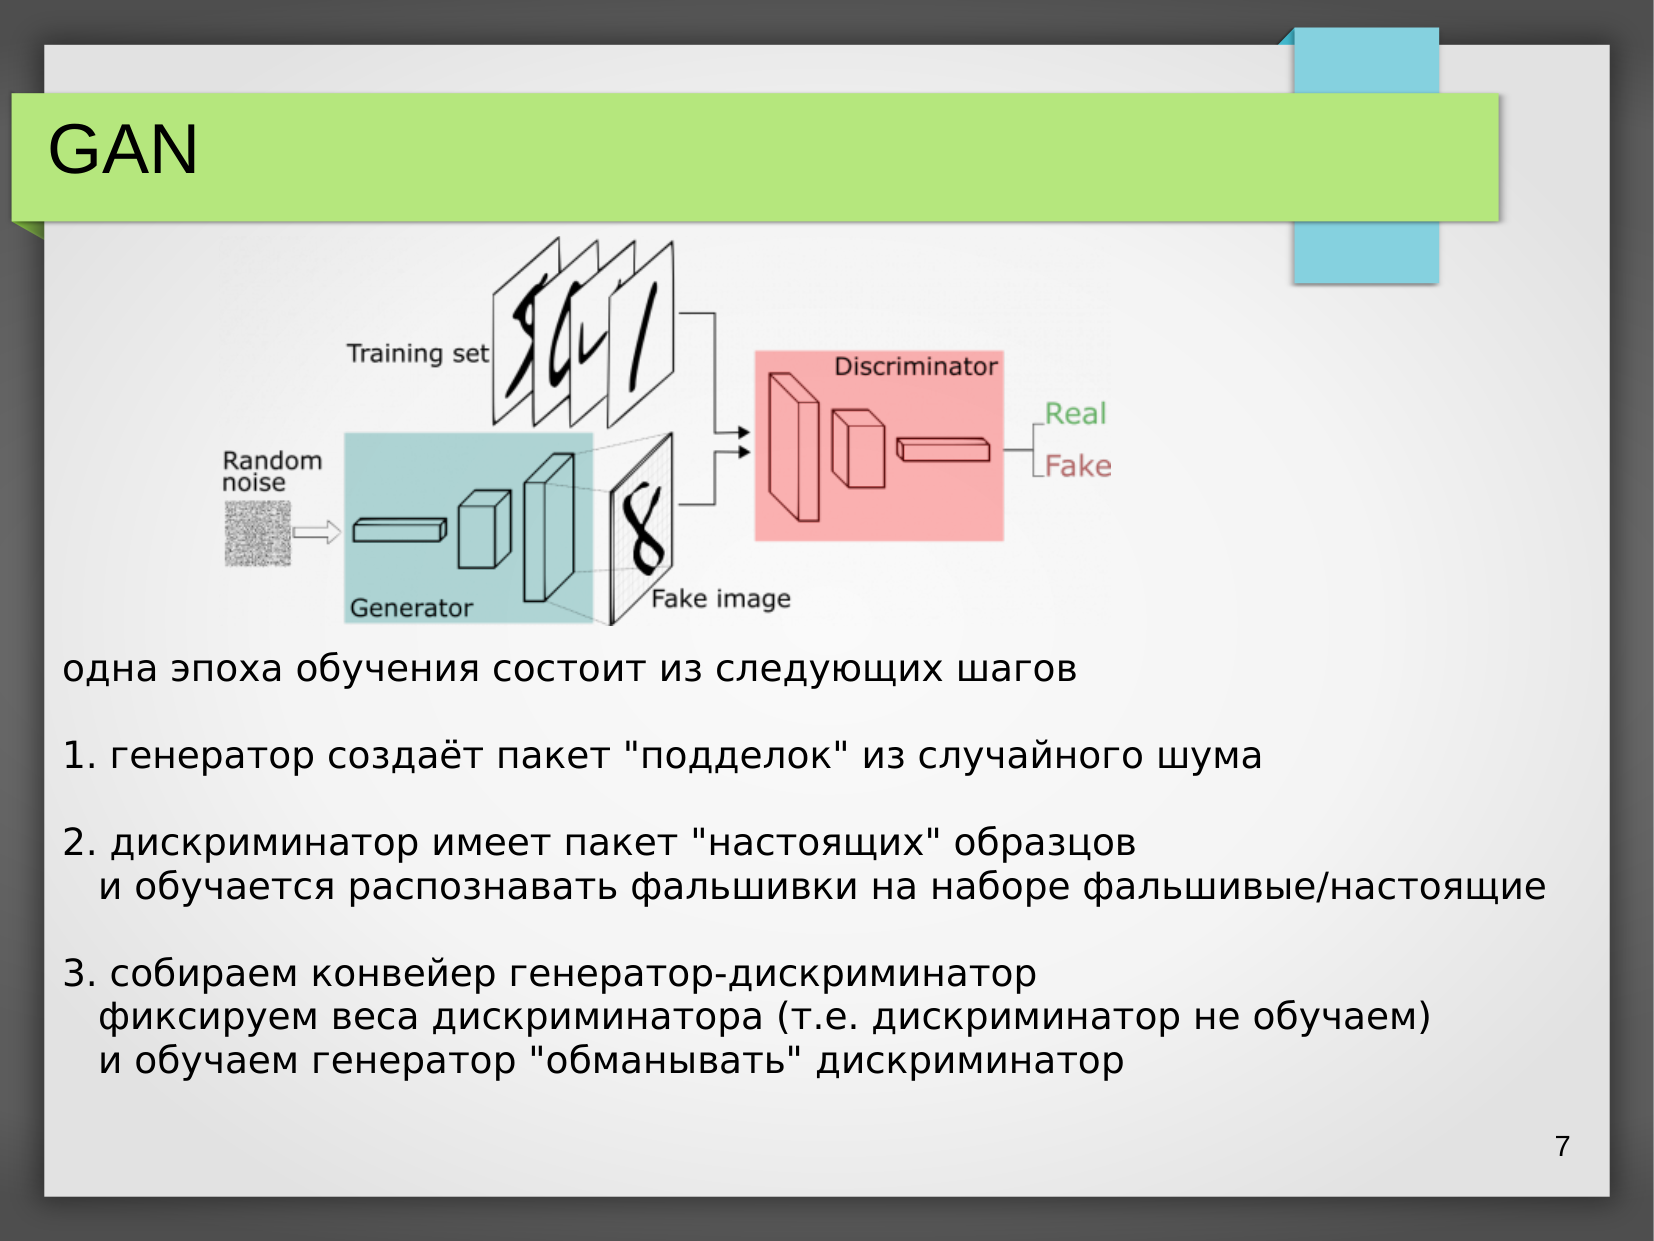

# GAN
одна эпоха обучения состоит из следующих шагов
1. генератор создаёт пакет "подделок" из случайного шума
2. дискриминатор имеет пакет "настоящих" образцов
 и обучается распознавать фальшивки на наборе фальшивые/настоящие
3. собираем конвейер генератор-дискриминатор
 фиксируем веса дискриминатора (т.е. дискриминатор не обучаем)
 и обучаем генератор "обманывать" дискриминатор
7